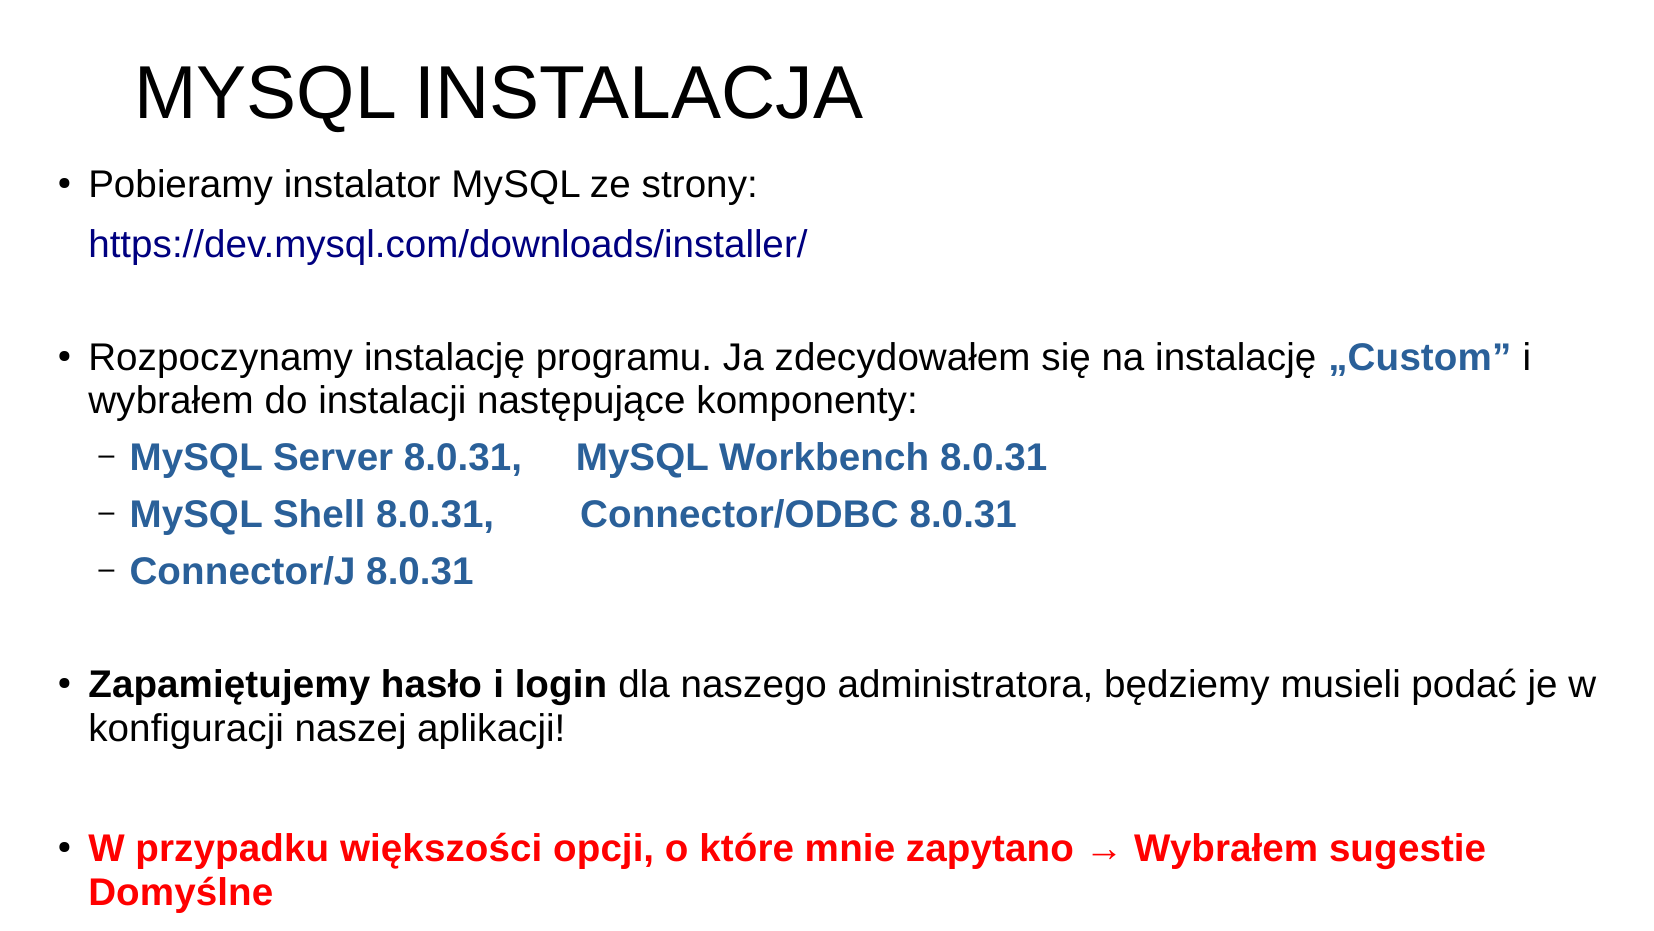

# MYSQL INSTALACJA
Pobieramy instalator MySQL ze strony:
https://dev.mysql.com/downloads/installer/
Rozpoczynamy instalację programu. Ja zdecydowałem się na instalację „Custom” i wybrałem do instalacji następujące komponenty:
MySQL Server 8.0.31, MySQL Workbench 8.0.31
MySQL Shell 8.0.31, Connector/ODBC 8.0.31
Connector/J 8.0.31
Zapamiętujemy hasło i login dla naszego administratora, będziemy musieli podać je w konfiguracji naszej aplikacji!
W przypadku większości opcji, o które mnie zapytano → Wybrałem sugestie Domyślne